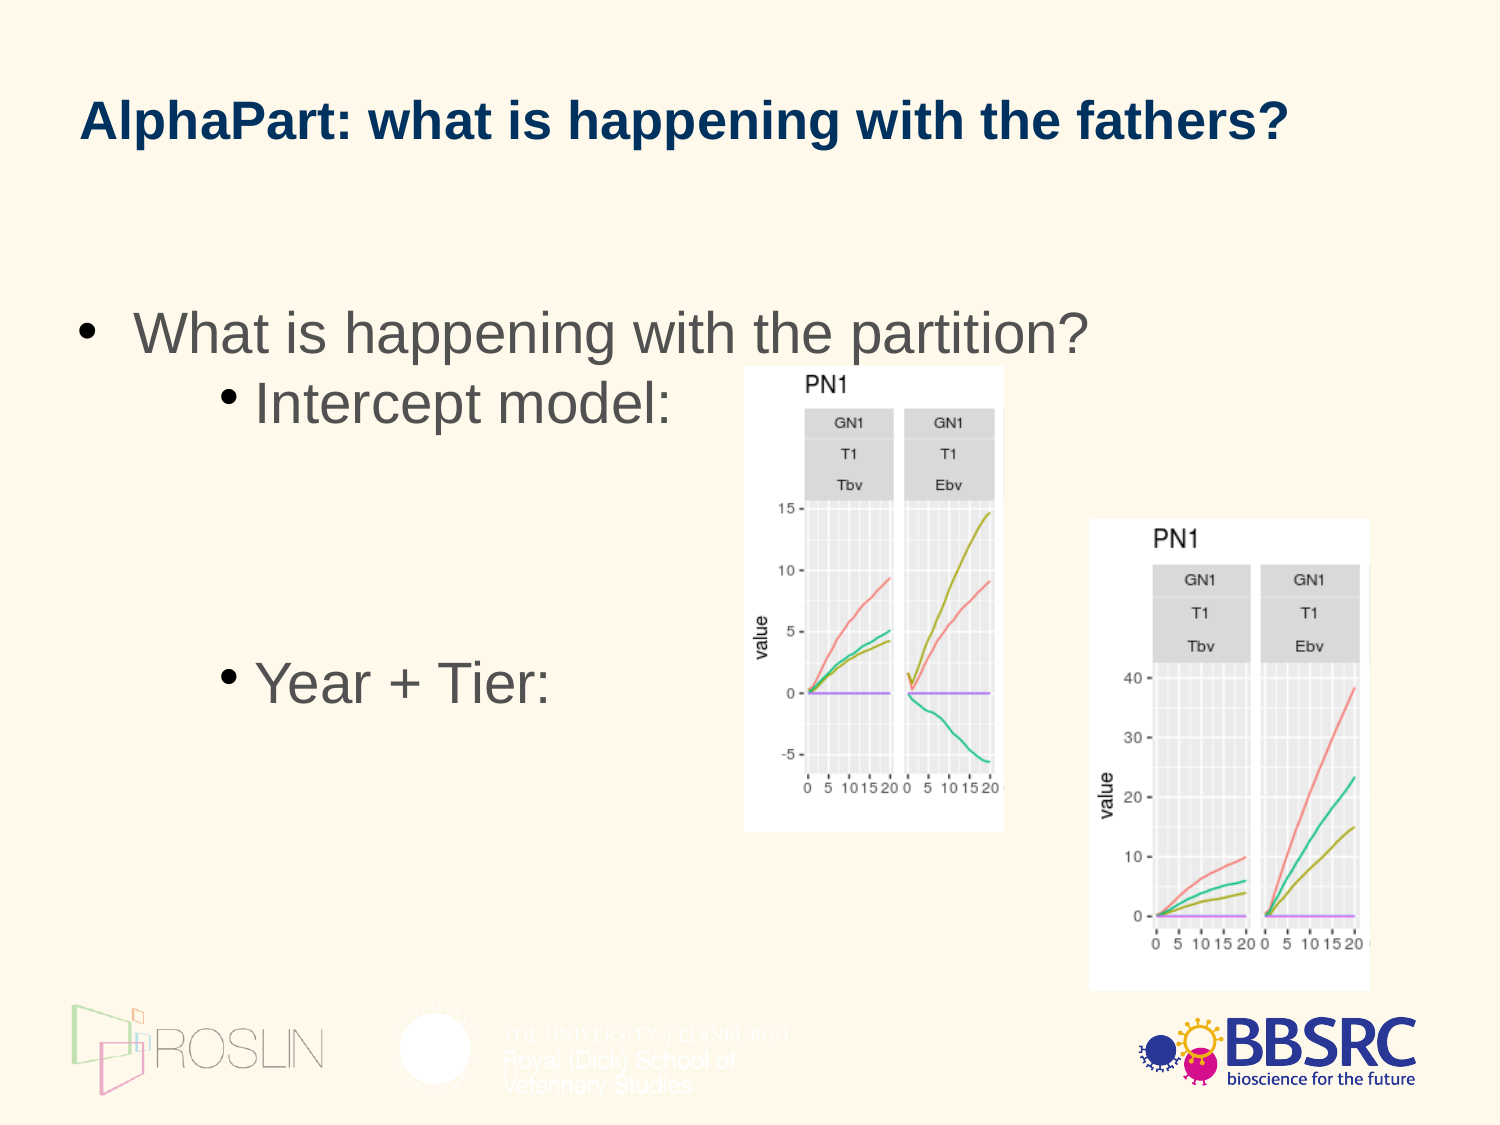

AlphaPart: what is happening with the fathers?
What is happening with the partition?
Intercept model:
Year + Tier: